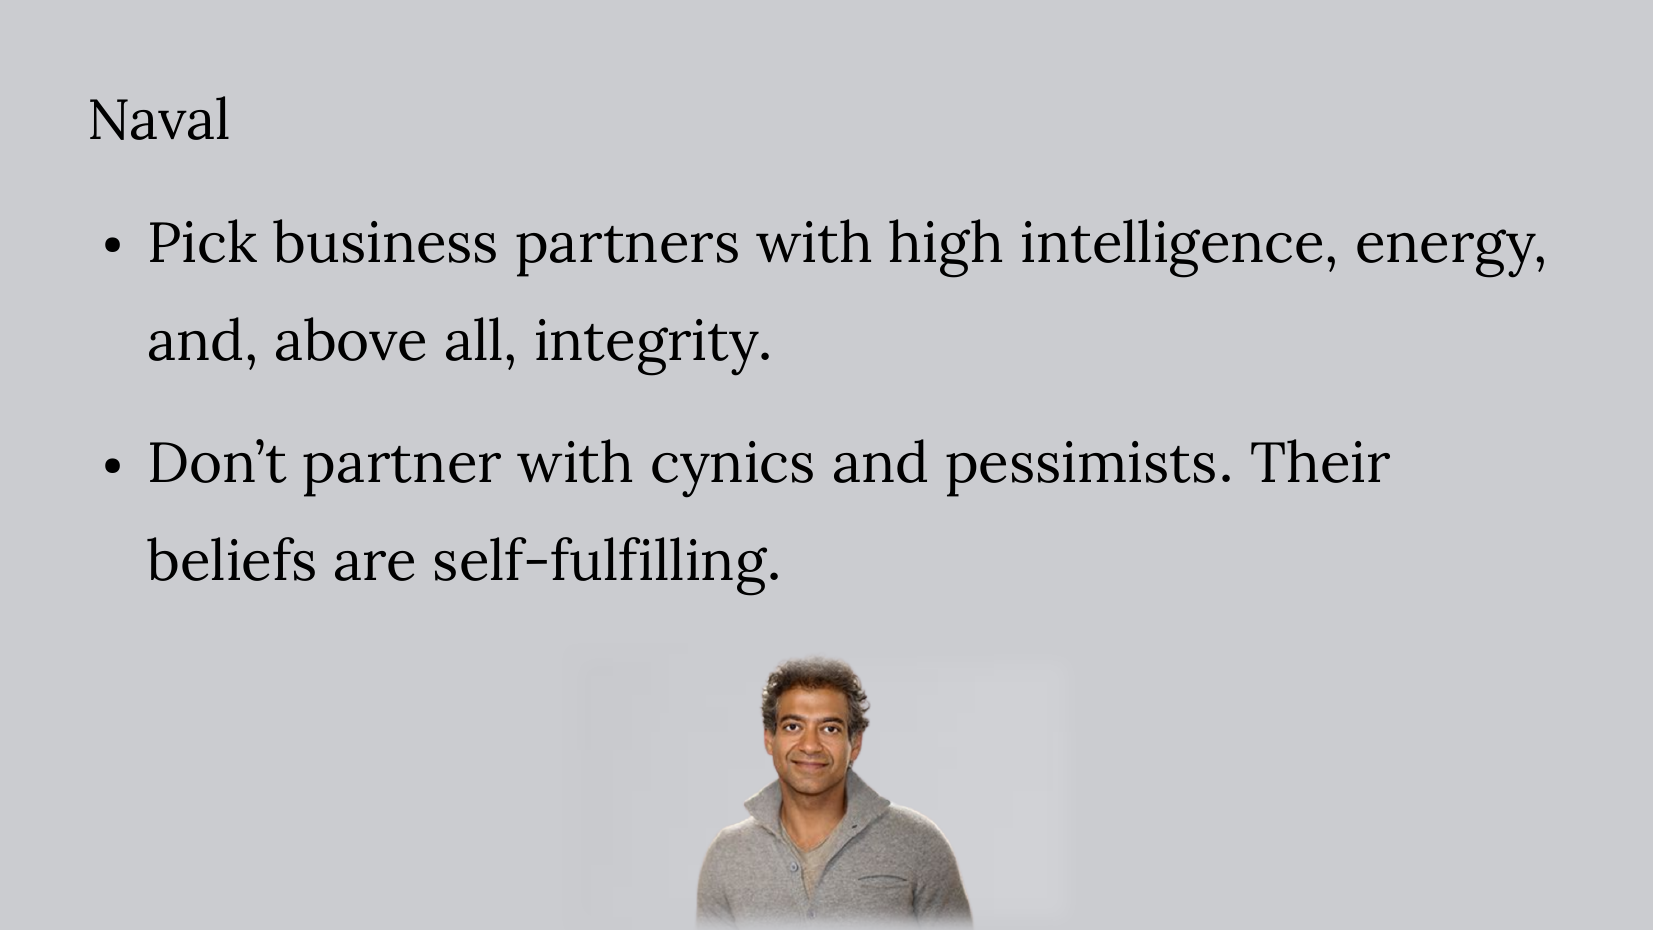

# Naval
Pick business partners with high intelligence, energy, and, above all, integrity.
Don’t partner with cynics and pessimists. Their beliefs are self-fulfilling.